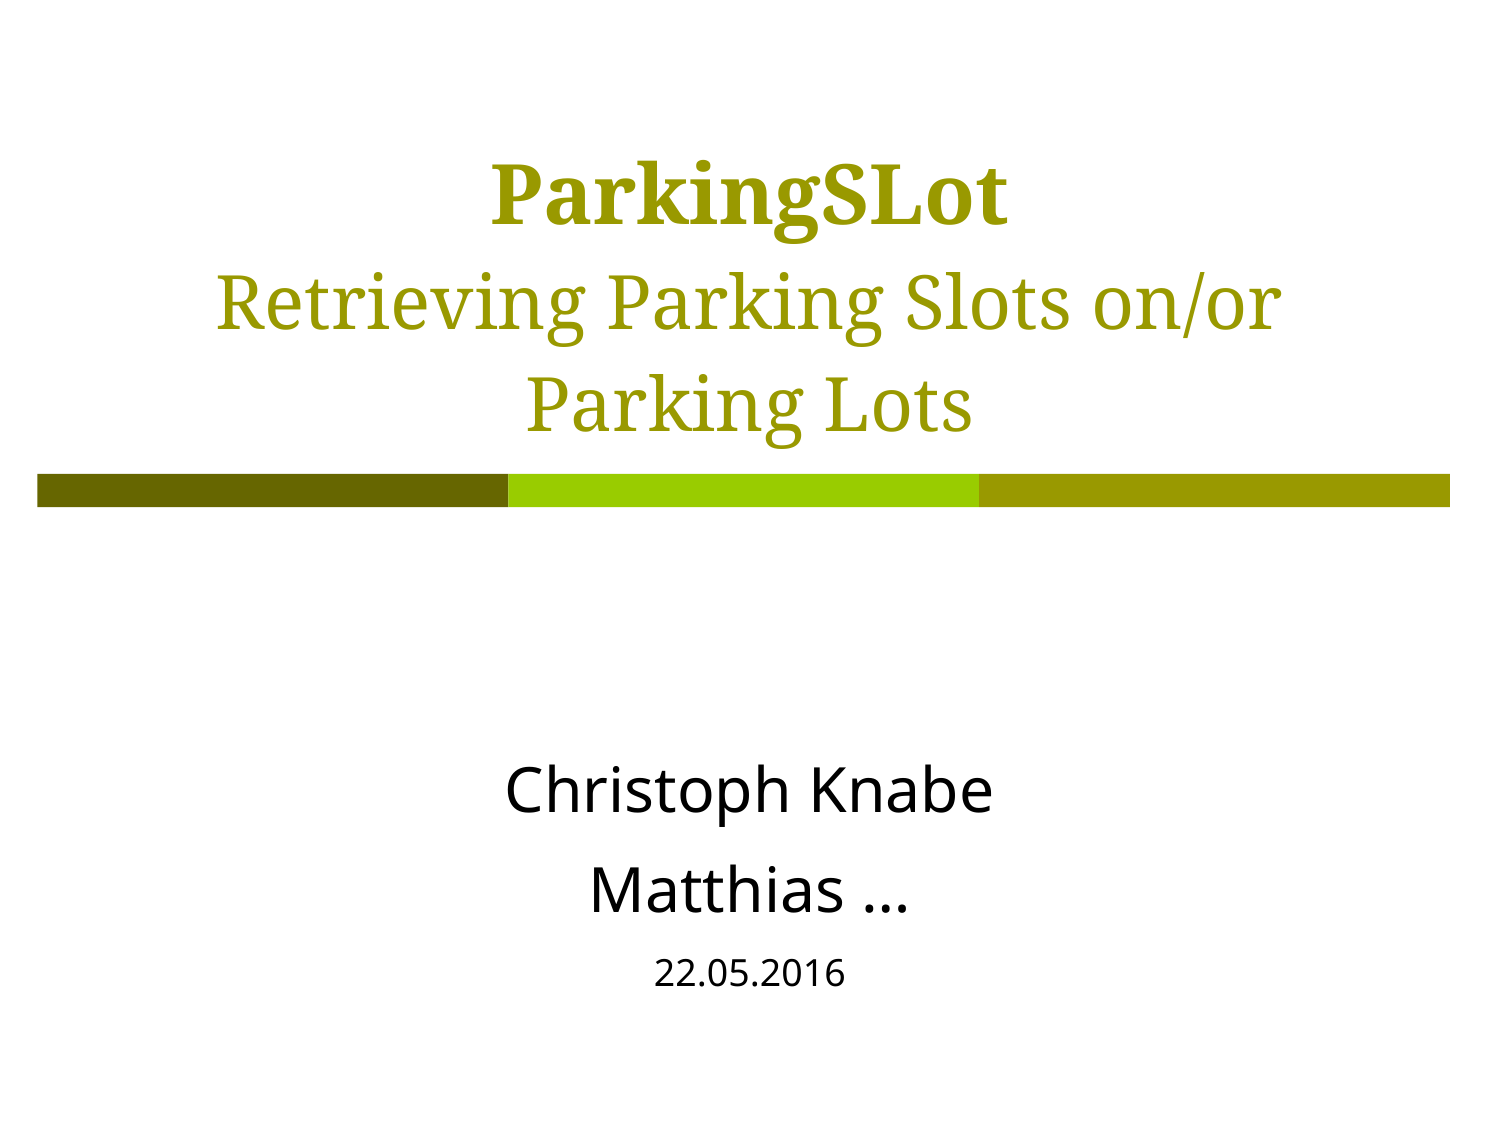

# ParkingSLot Retrieving Parking Slots on/or Parking Lots
Christoph Knabe
Matthias …
22.05.2016